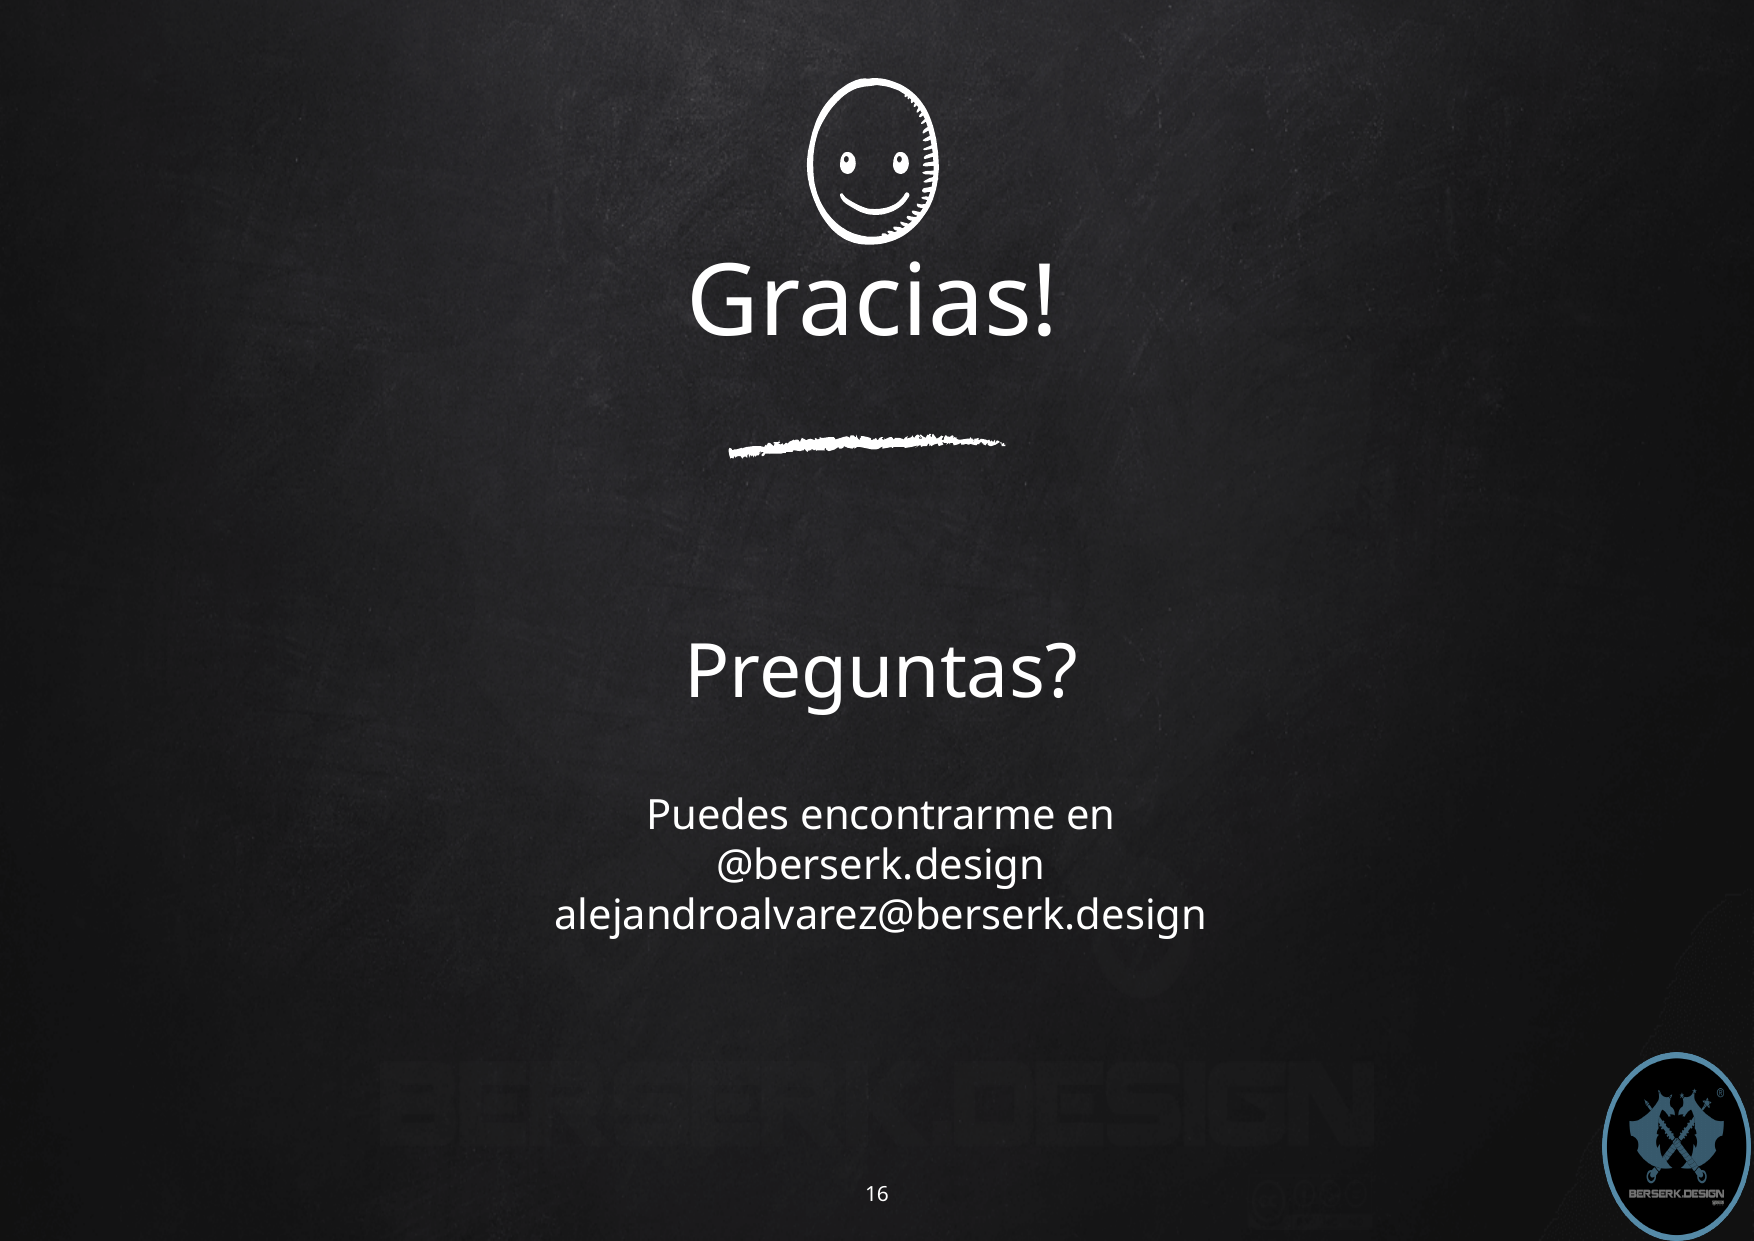

# Gracias!
Preguntas?
Puedes encontrarme en
@berserk.design
alejandroalvarez@berserk.design